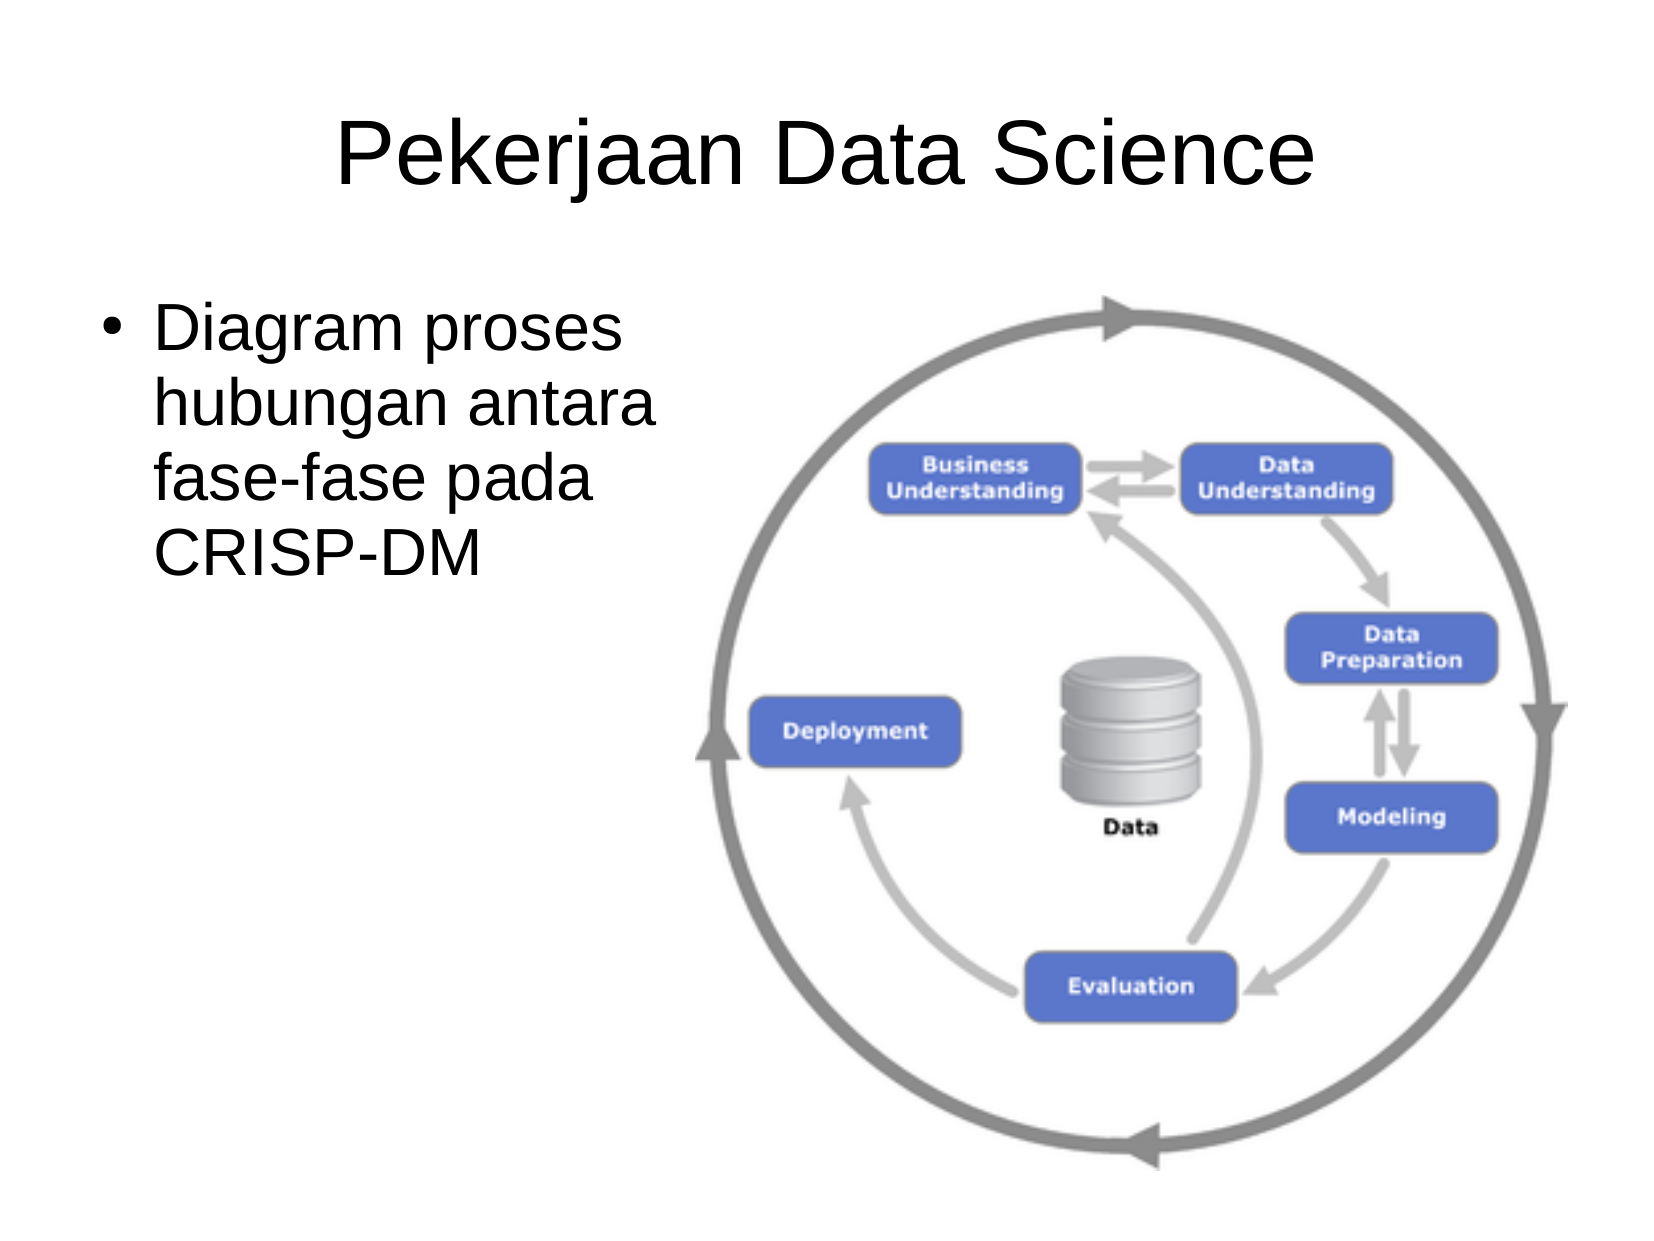

# Pekerjaan Data Science
Diagram proses
hubungan antara
fase-fase pada
CRISP-DM